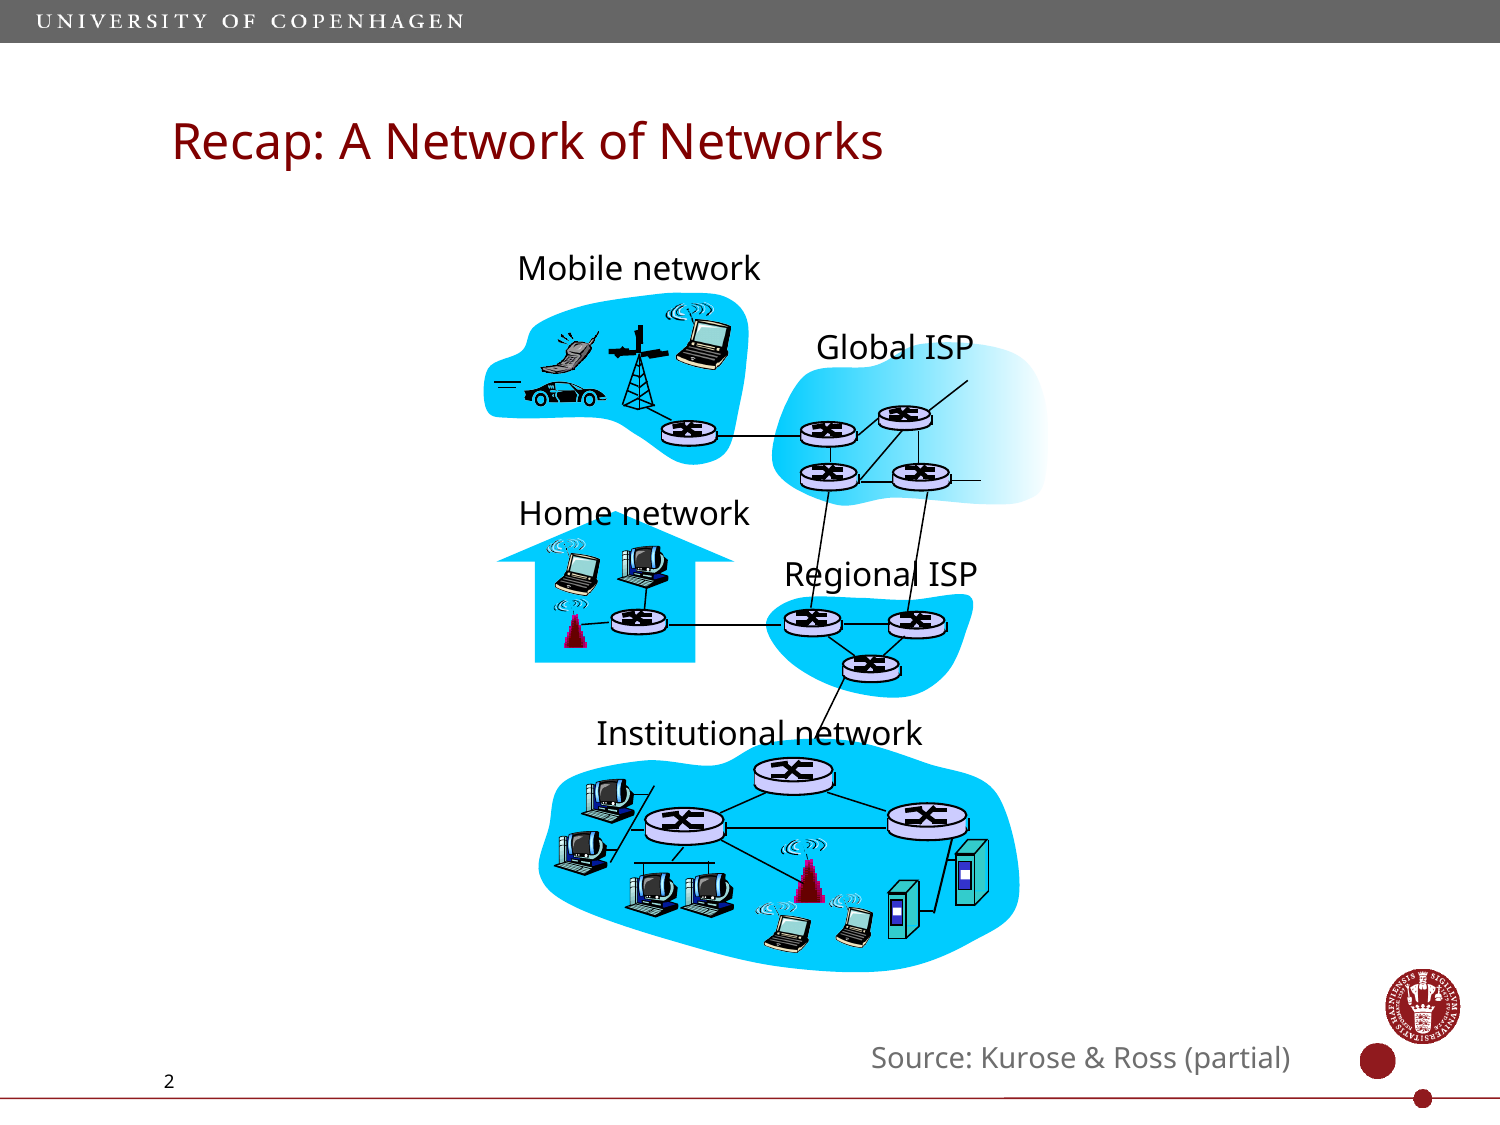

Recap: A Network of Networks
Mobile network
Global ISP
Home network
Regional ISP
Institutional network
Source: Kurose & Ross (partial)